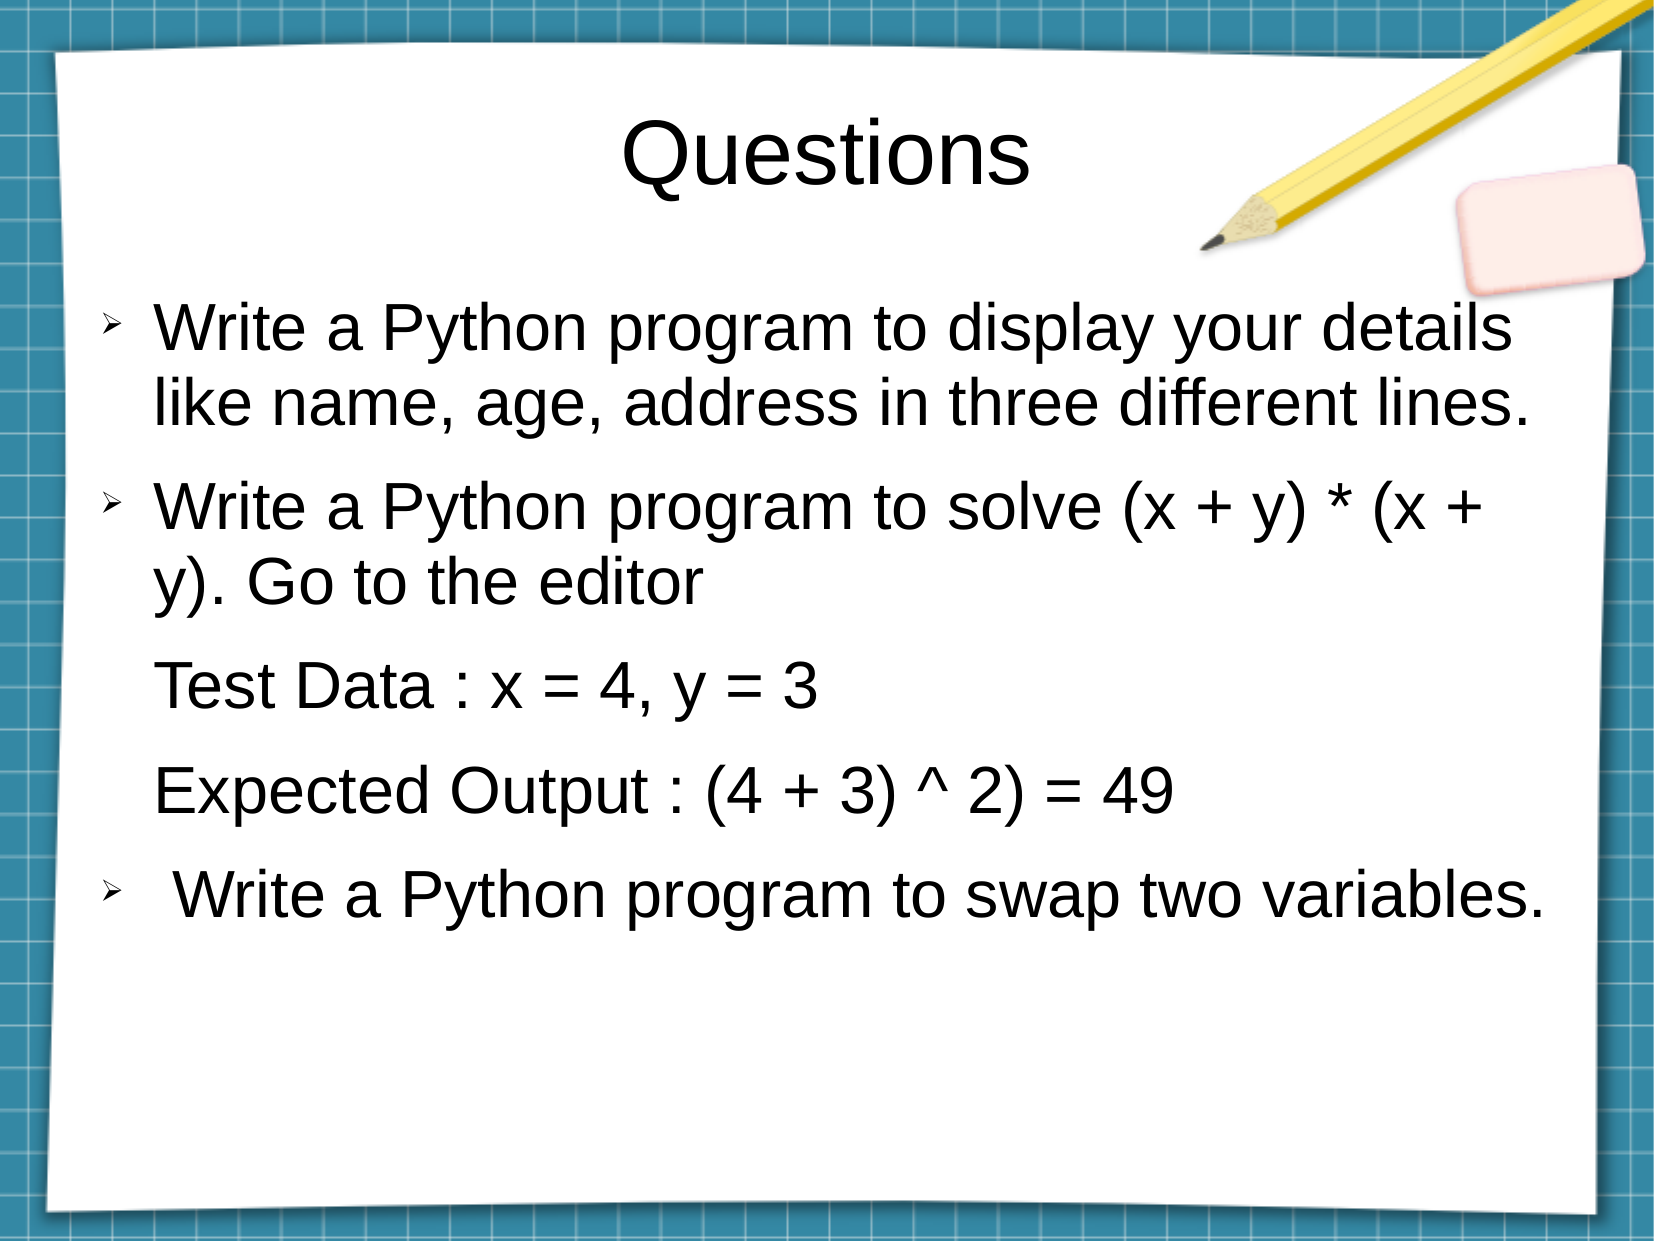

# Questions
Write a Python program to display your details like name, age, address in three different lines.
Write a Python program to solve (x + y) * (x + y). Go to the editor
Test Data : x = 4, y = 3
Expected Output : (4 + 3) ^ 2) = 49
 Write a Python program to swap two variables.